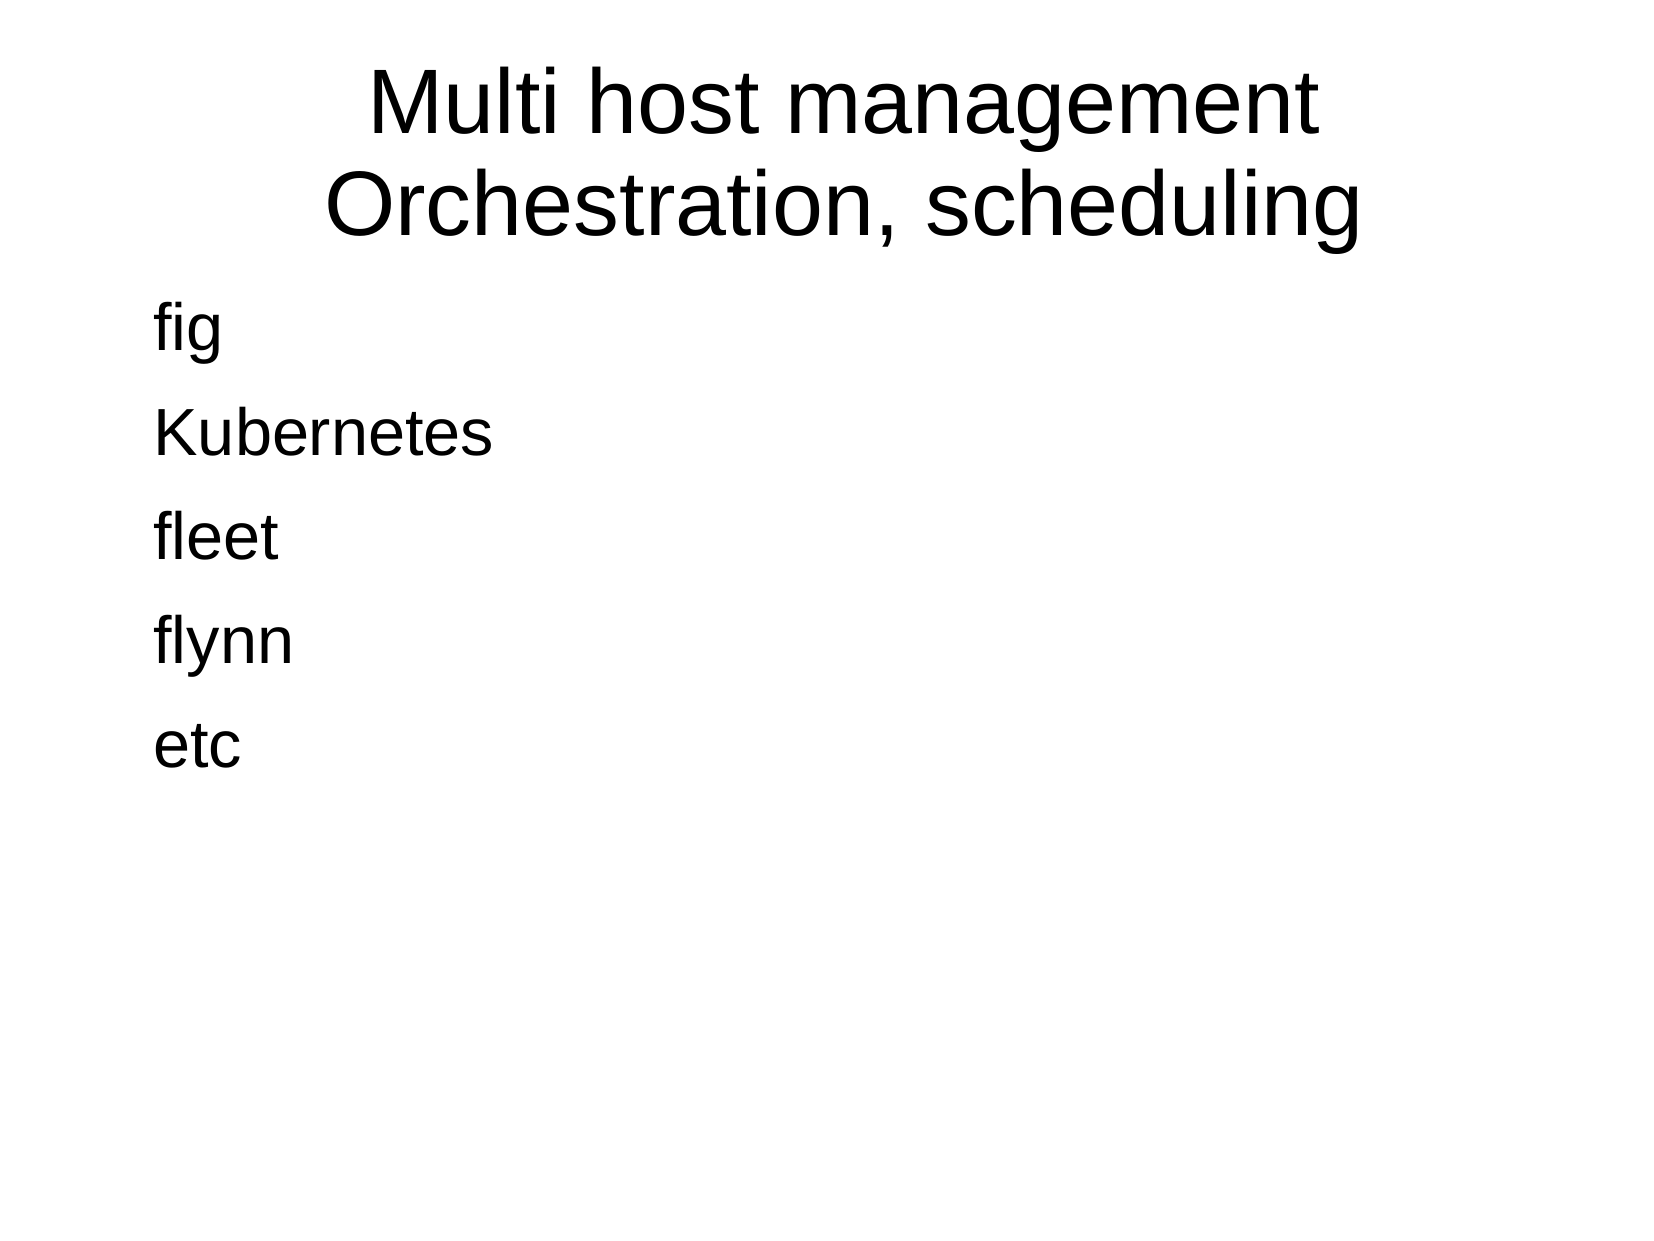

# Multi host management Orchestration, scheduling
fig
Kubernetes
fleet
flynn
etc